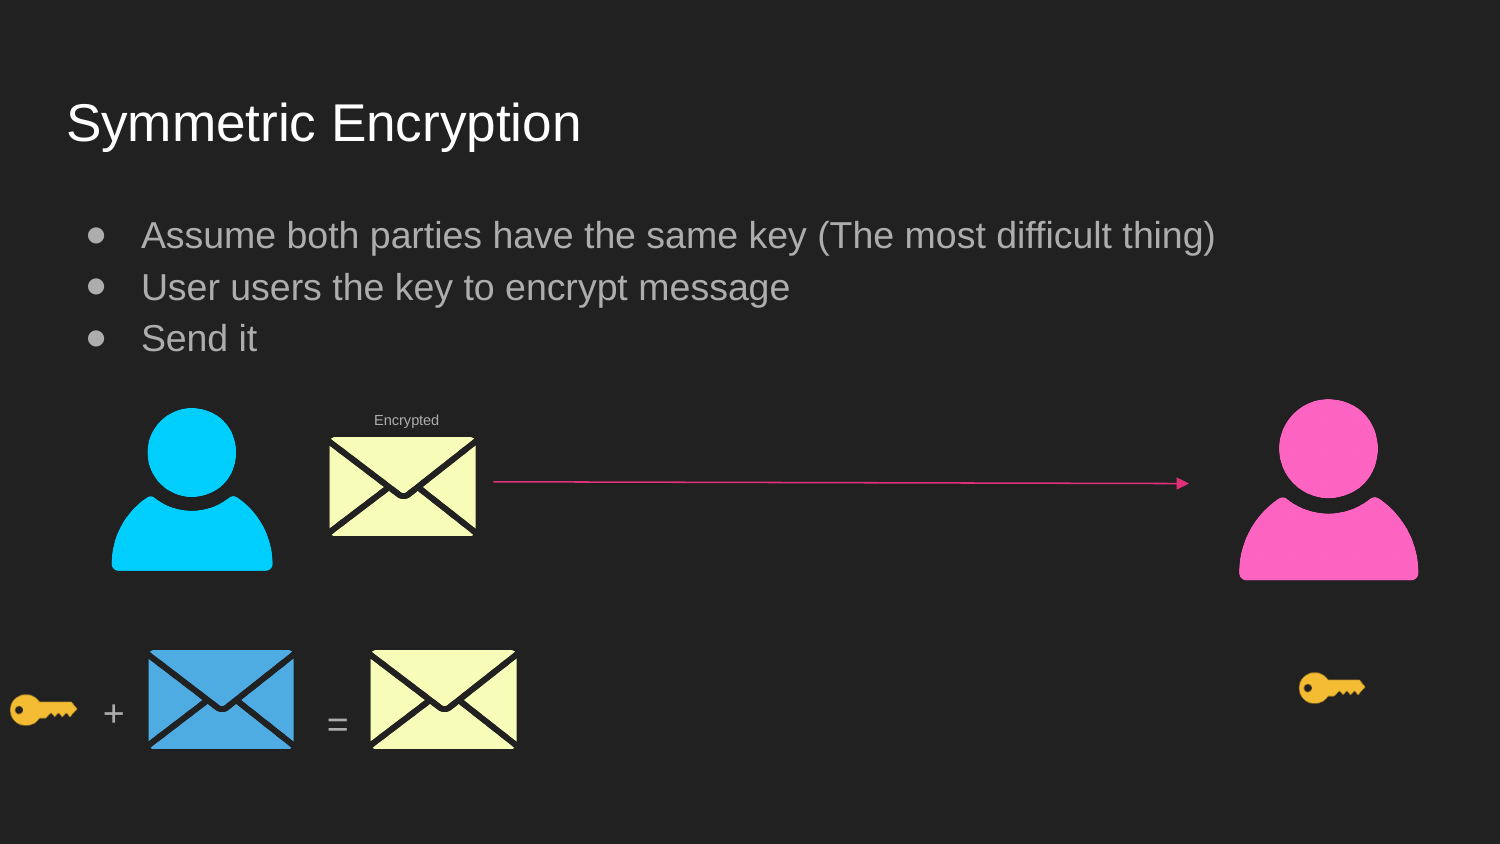

# Symmetric Encryption
Assume both parties have the same key (The most difficult thing)
User users the key to encrypt message
Send it
Encrypted
+
=